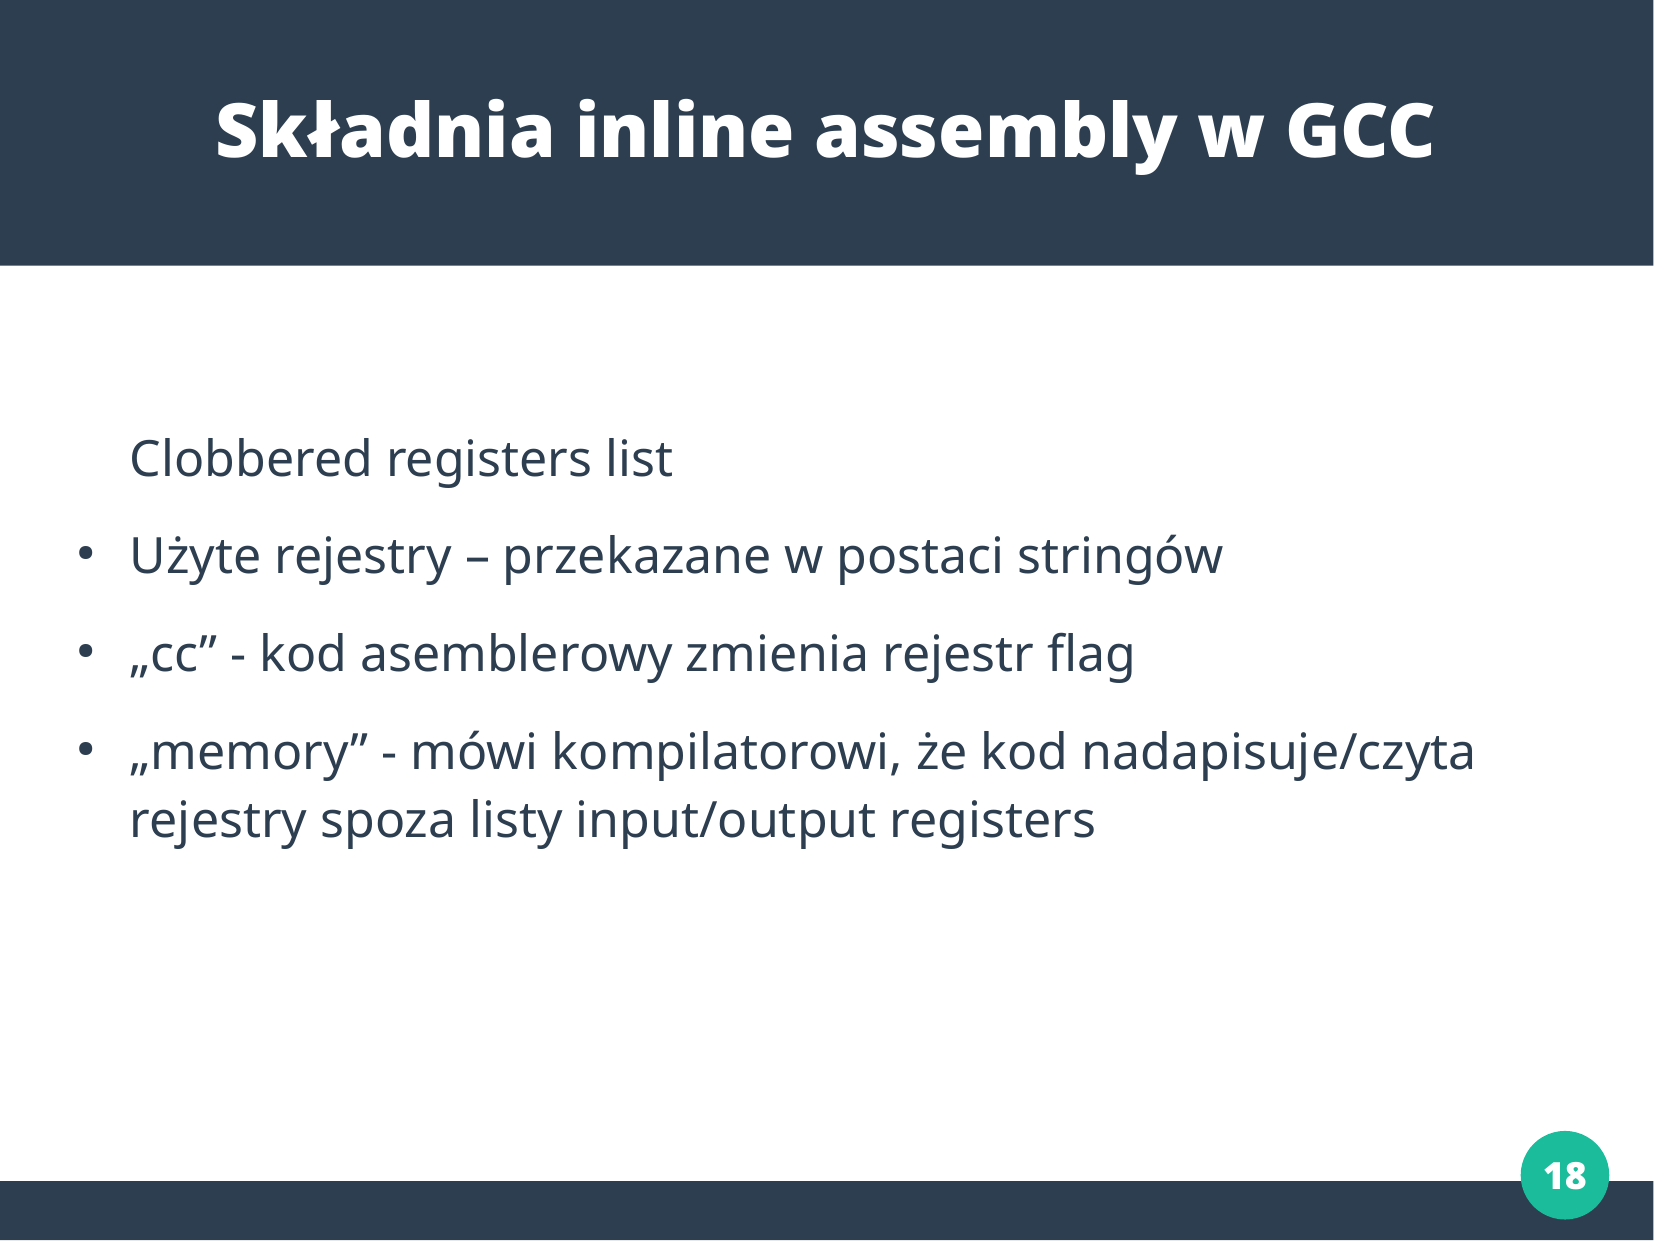

# Składnia inline assembly w GCC
Clobbered registers list
Użyte rejestry – przekazane w postaci stringów
„cc” - kod asemblerowy zmienia rejestr flag
„memory” - mówi kompilatorowi, że kod nadapisuje/czyta rejestry spoza listy input/output registers
18